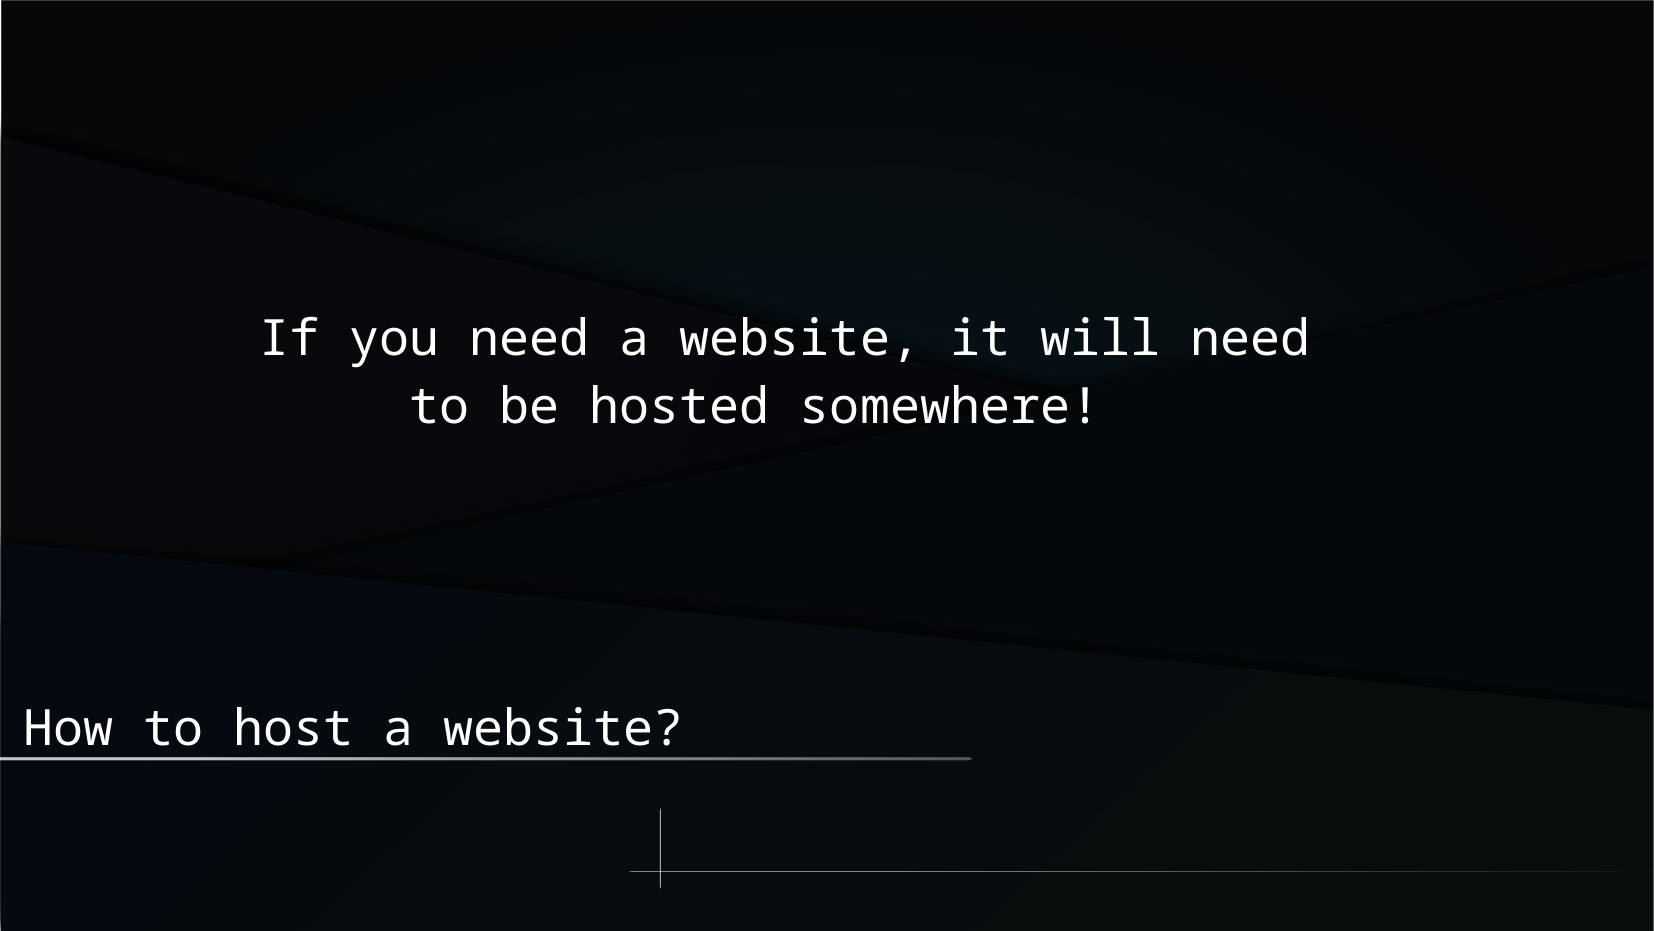

If you need a website, it will need to be hosted somewhere!
# How to host a website?